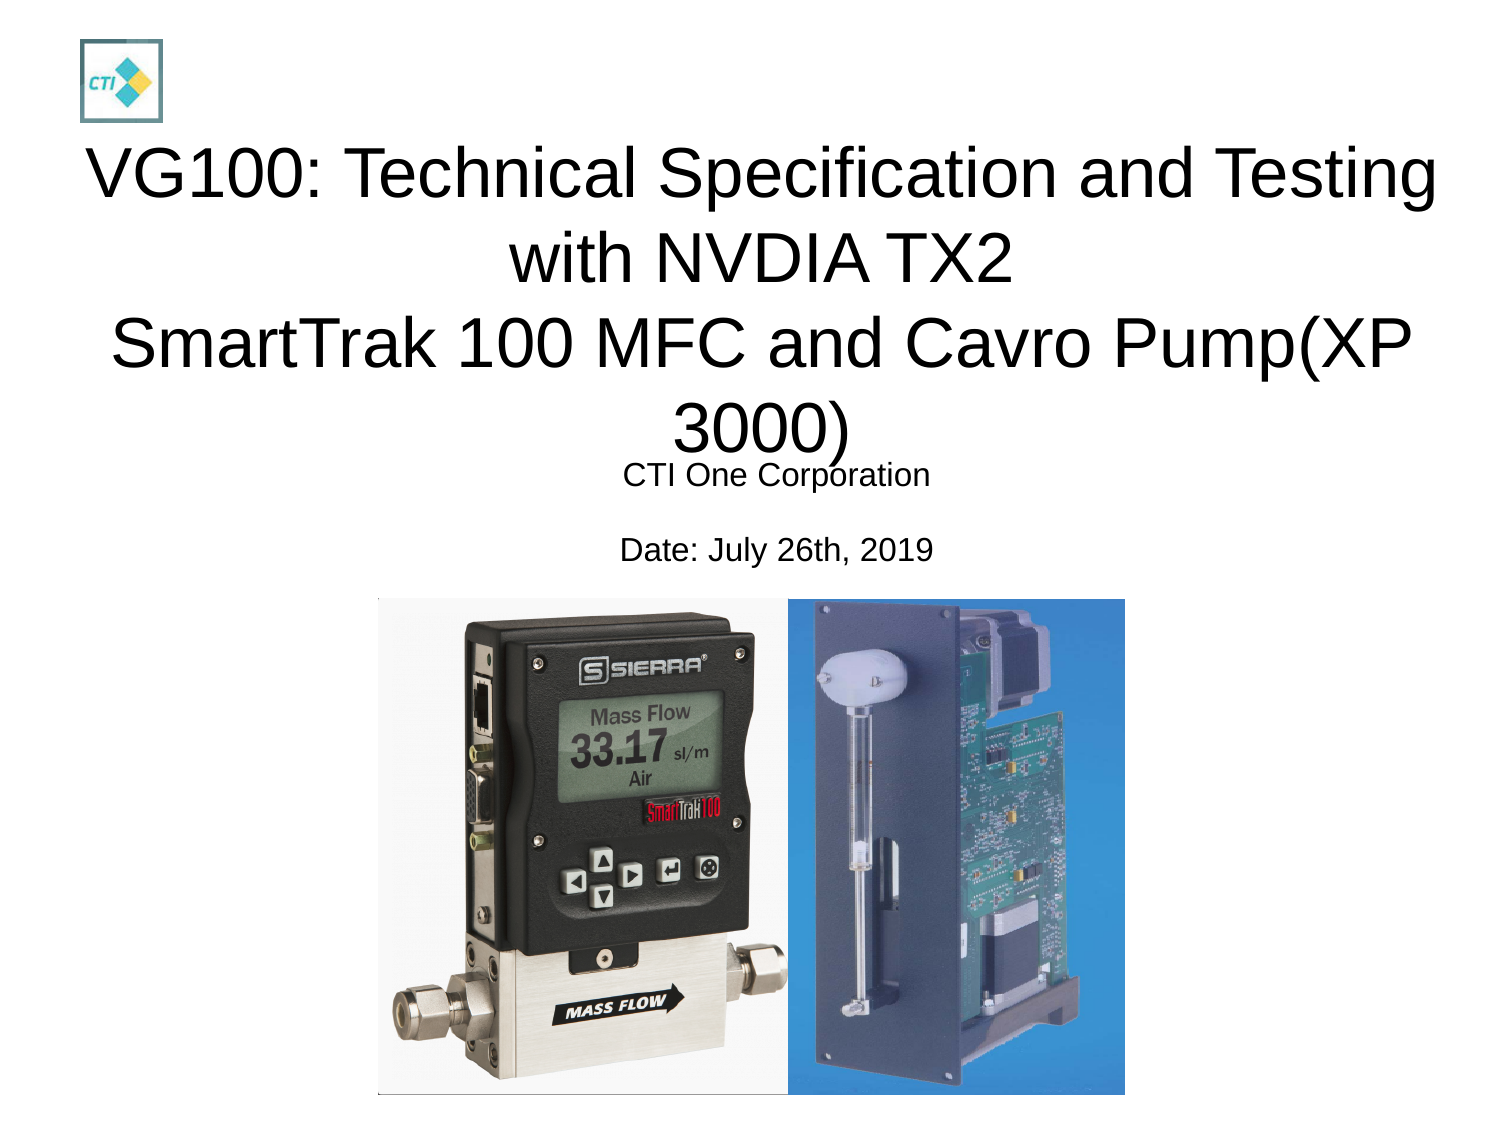

VG100: Technical Specification and Testing with NVDIA TX2
SmartTrak 100 MFC and Cavro Pump(XP 3000)
CTI One Corporation
Date: July 26th, 2019